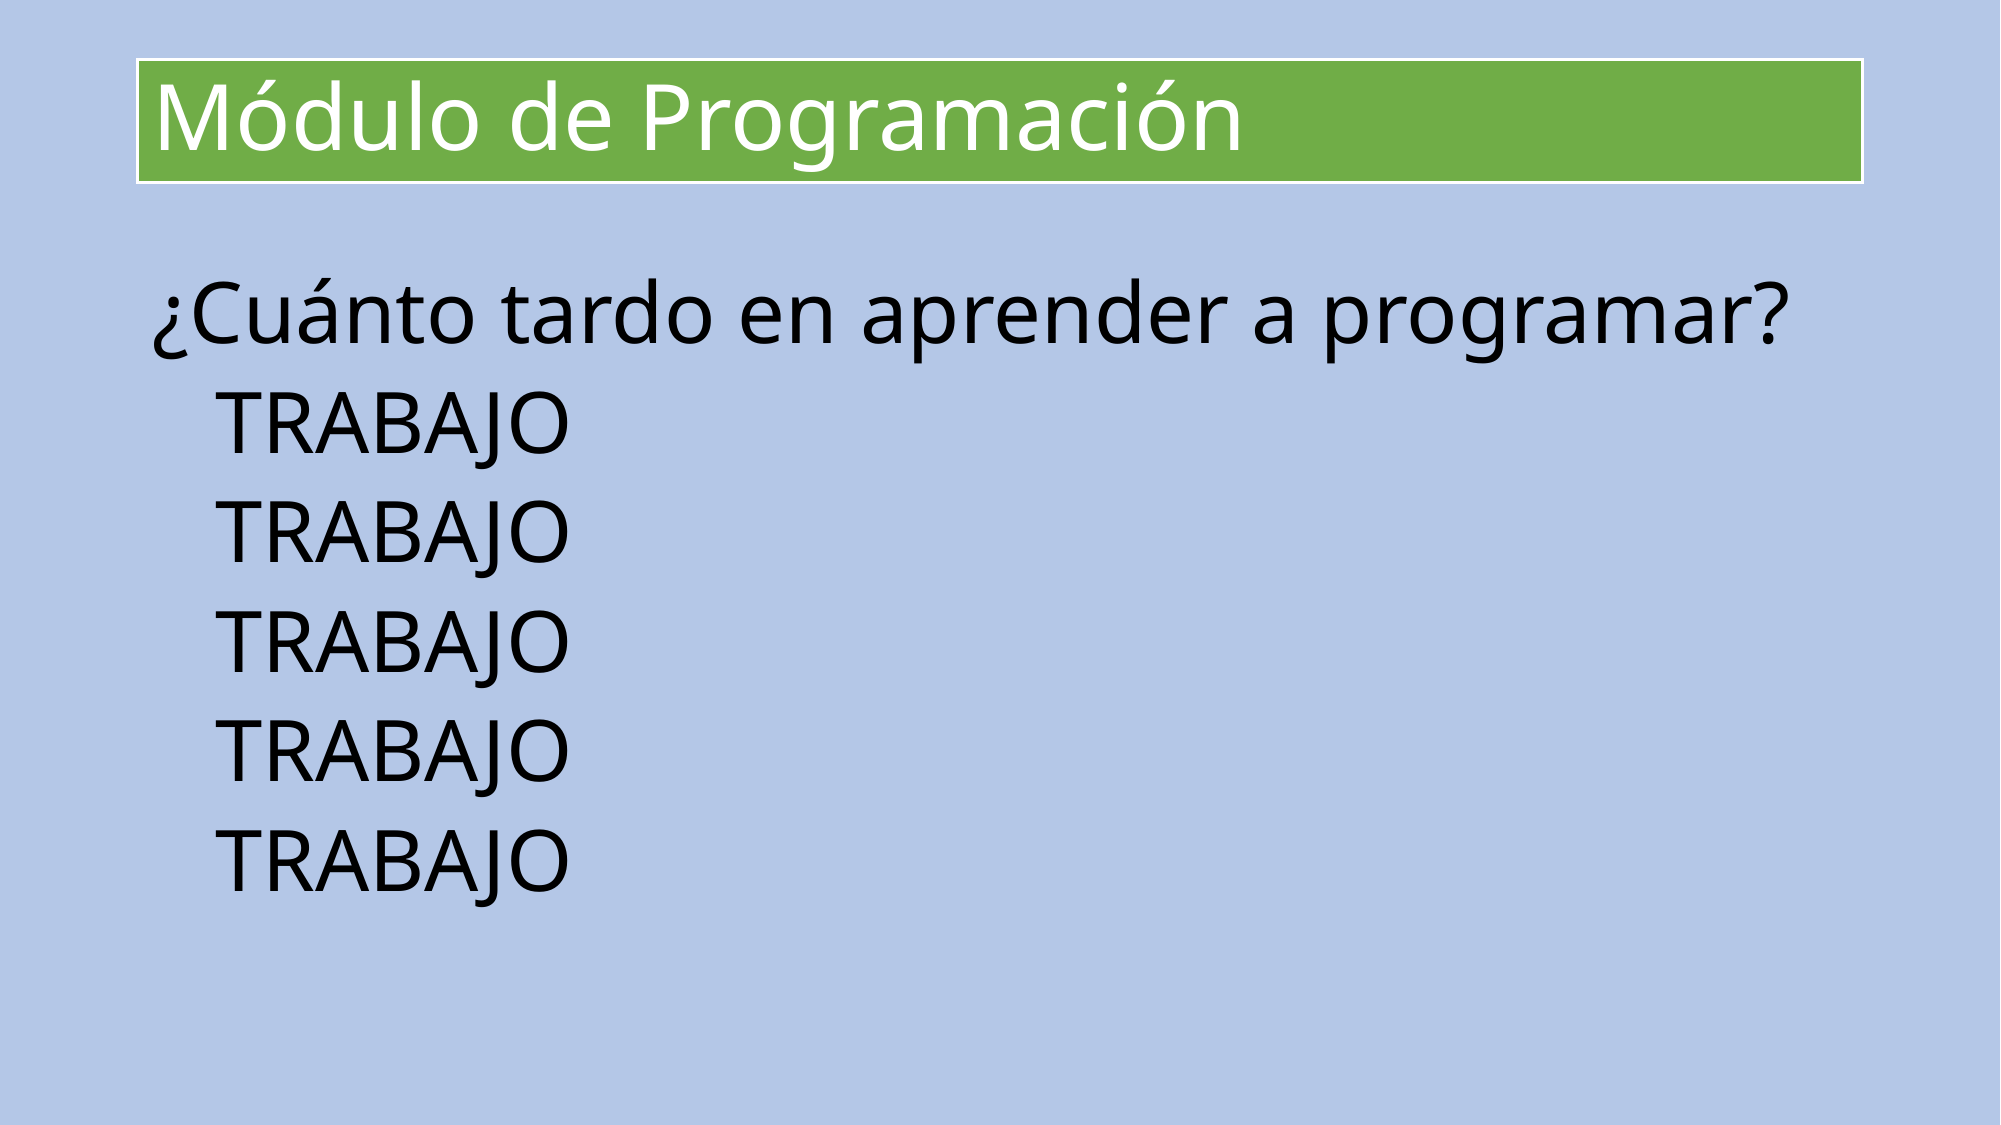

# Módulo de Programación
¿Cuánto tardo en aprender a programar?
				TRABAJO
				TRABAJO
				TRABAJO
				TRABAJO
				TRABAJO